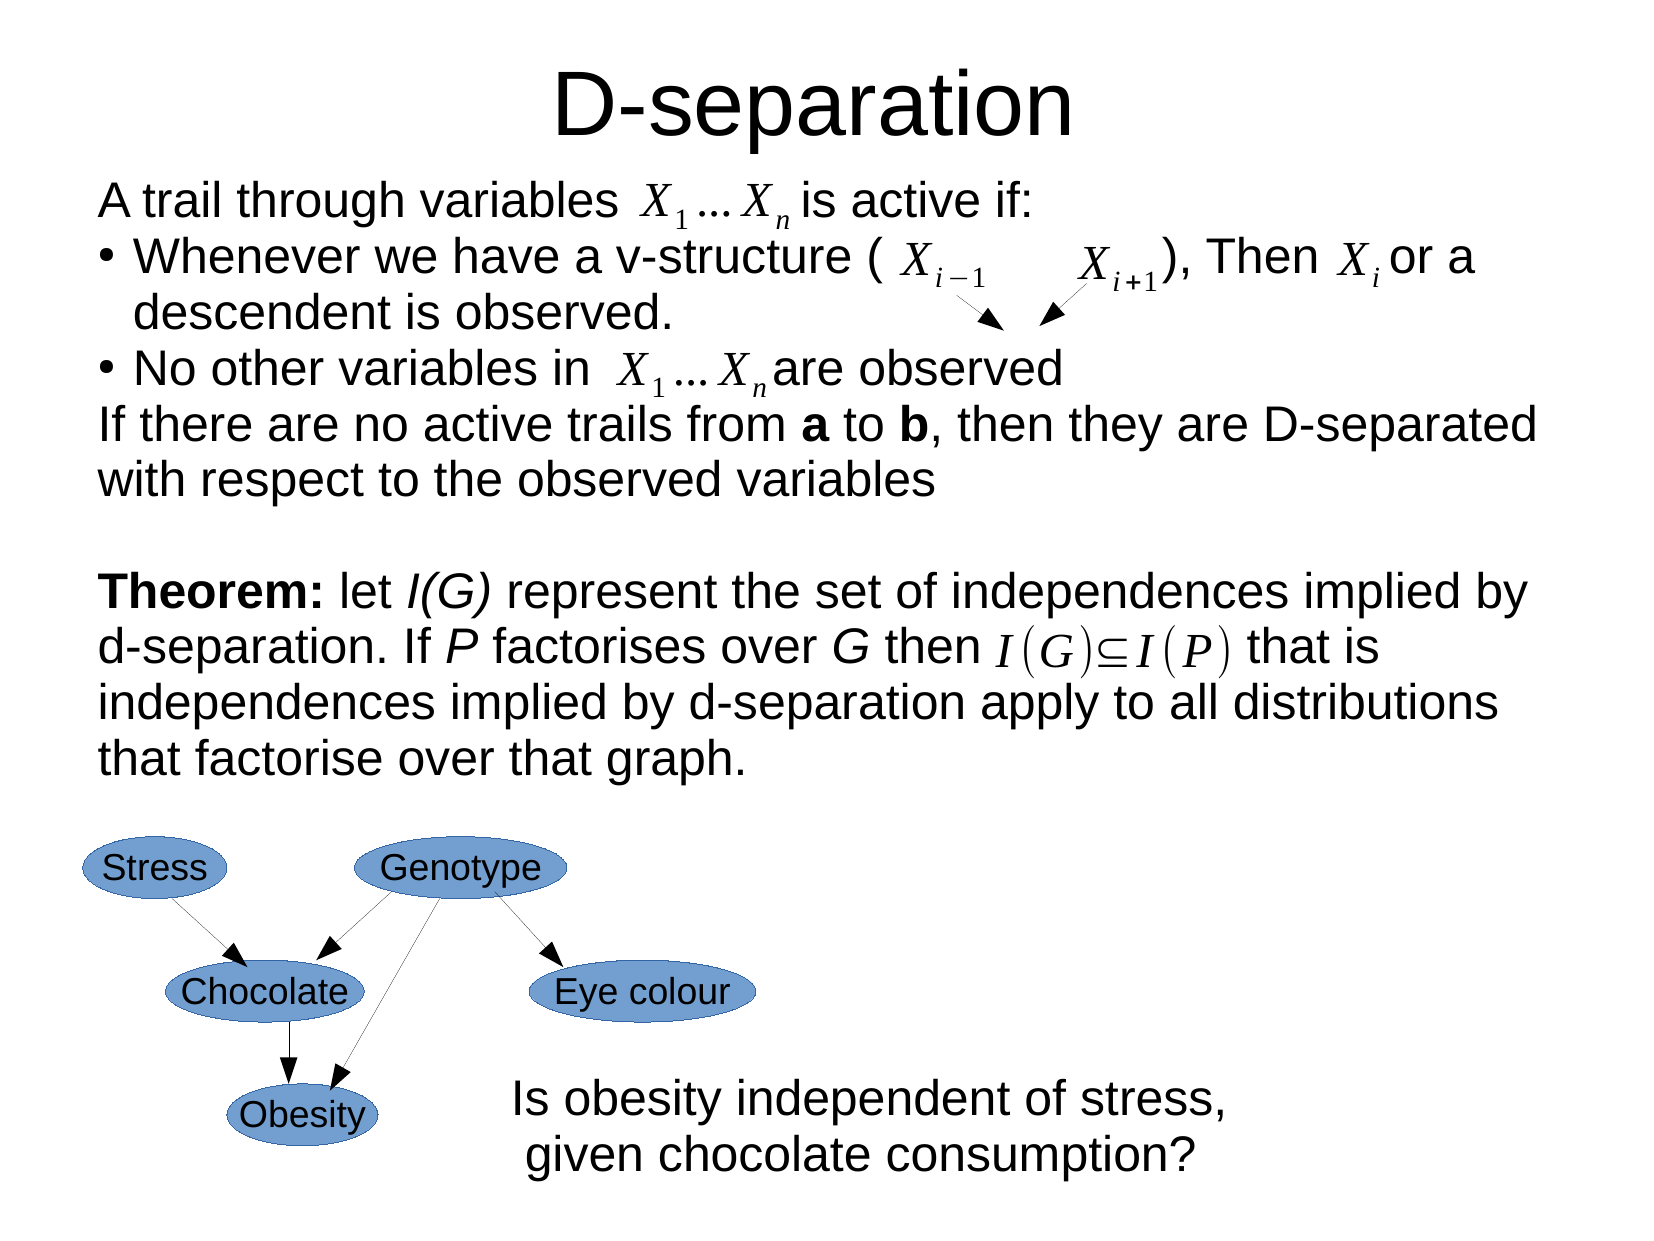

# D-separation
A trail through variables is active if:
Whenever we have a v-structure ( ), Then or a descendent is observed.
No other variables in are observed
If there are no active trails from a to b, then they are D-separated with respect to the observed variables
Theorem: let I(G) represent the set of independences implied by d-separation. If P factorises over G then that is independences implied by d-separation apply to all distributions that factorise over that graph.
Stress
Genotype
Chocolate
Eye colour
Is obesity independent of stress,
 given chocolate consumption?
Obesity